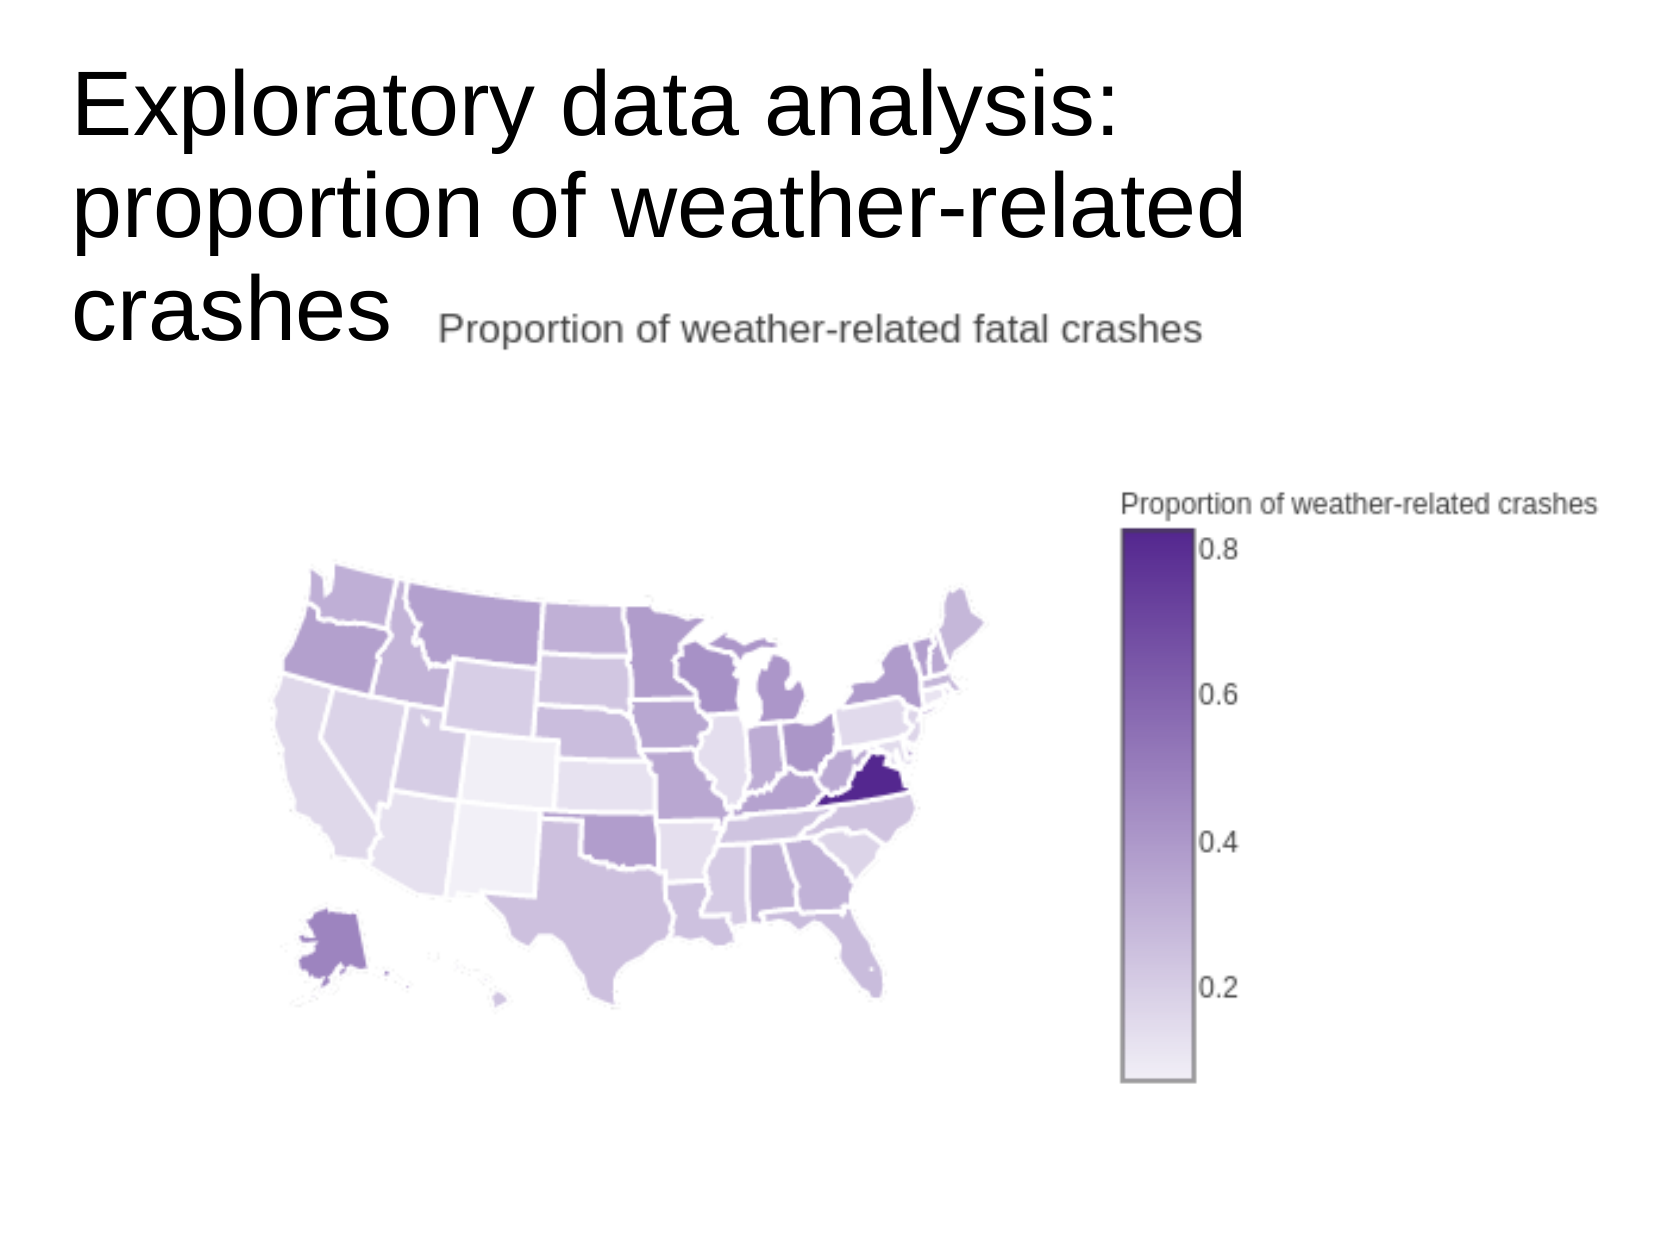

# Exploratory data analysis: proportion of weather-related crashes